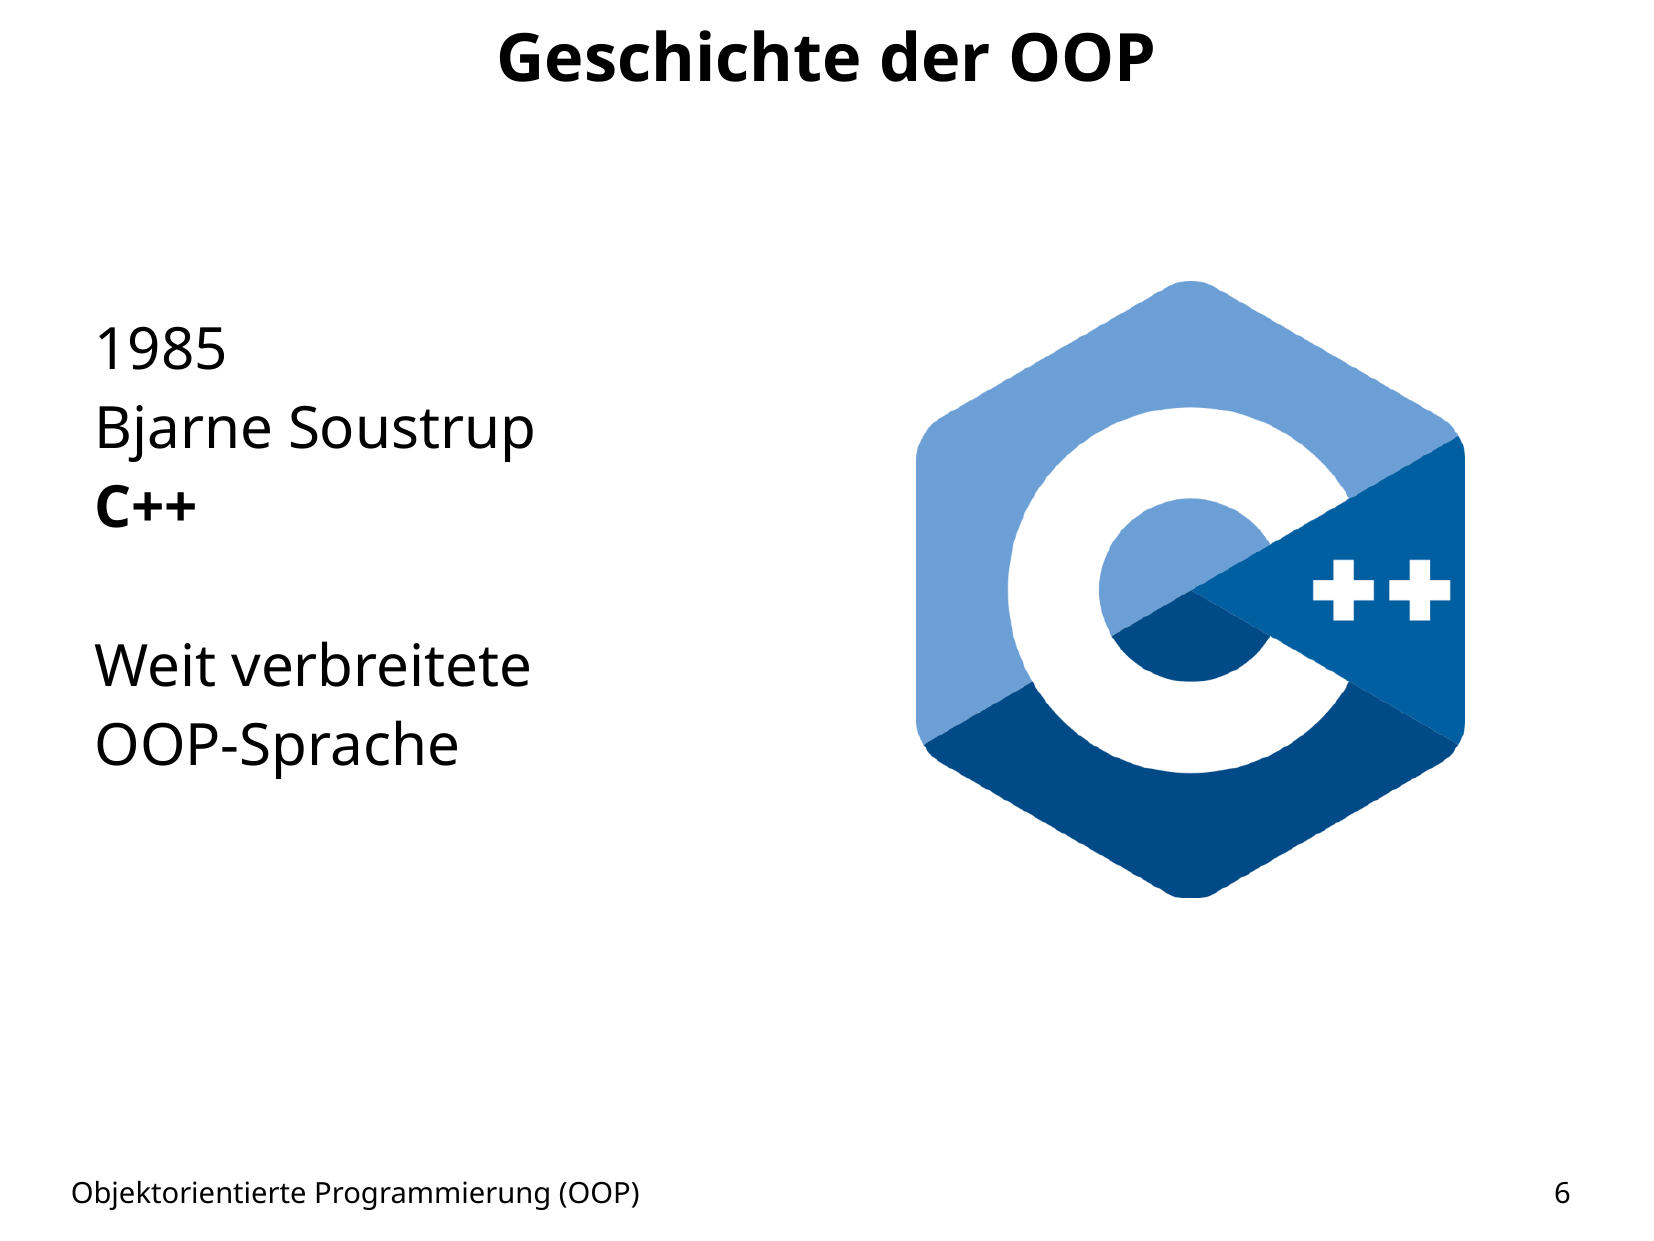

# Geschichte der OOP
1985
Bjarne Soustrup
C++
Weit verbreitete
OOP-Sprache
Objektorientierte Programmierung (OOP)
6